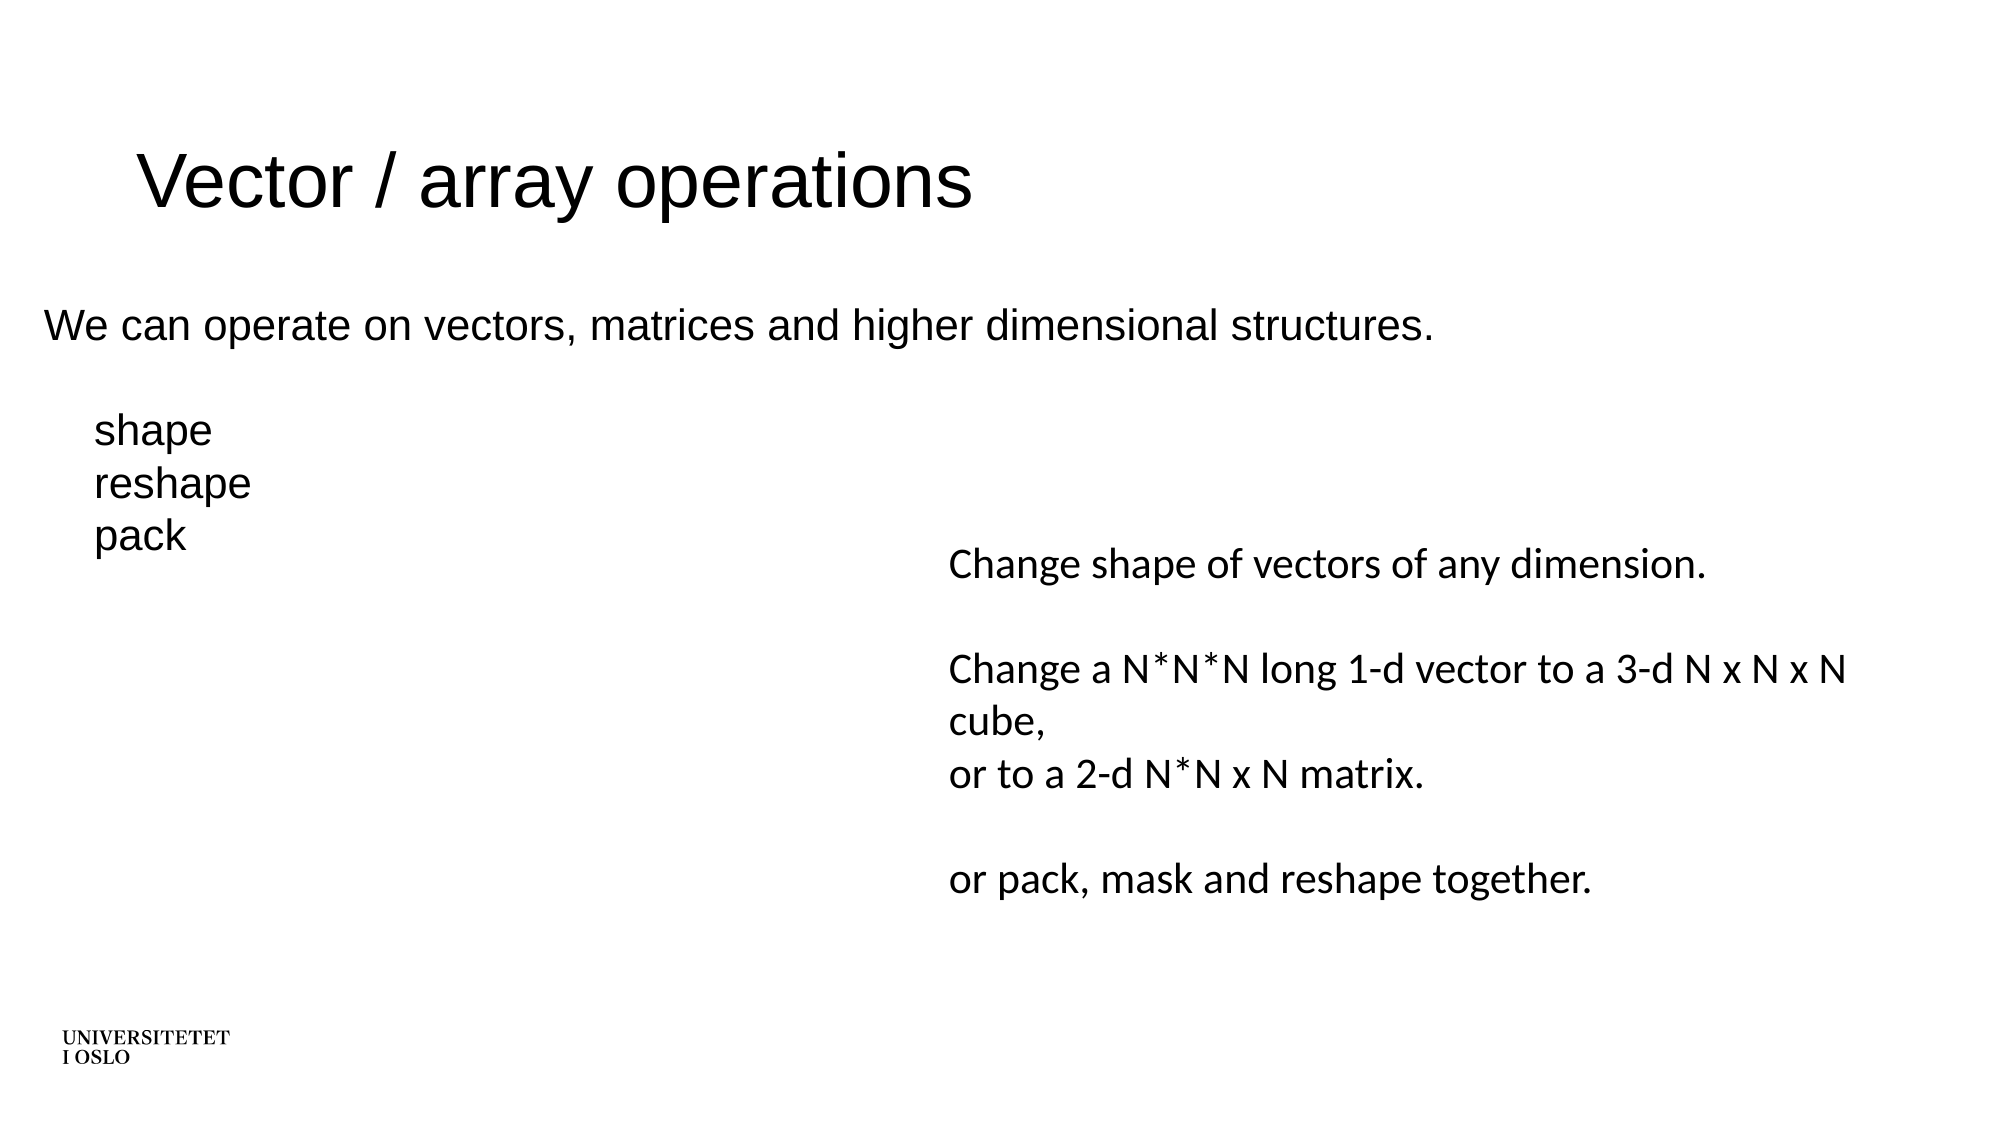

# Vector / array operations
We can operate on vectors, matrices and higher dimensional structures.
shape
reshape
pack
Change shape of vectors of any dimension.
Change a N*N*N long 1-d vector to a 3-d N x N x N cube,
or to a 2-d N*N x N matrix.
or pack, mask and reshape together.